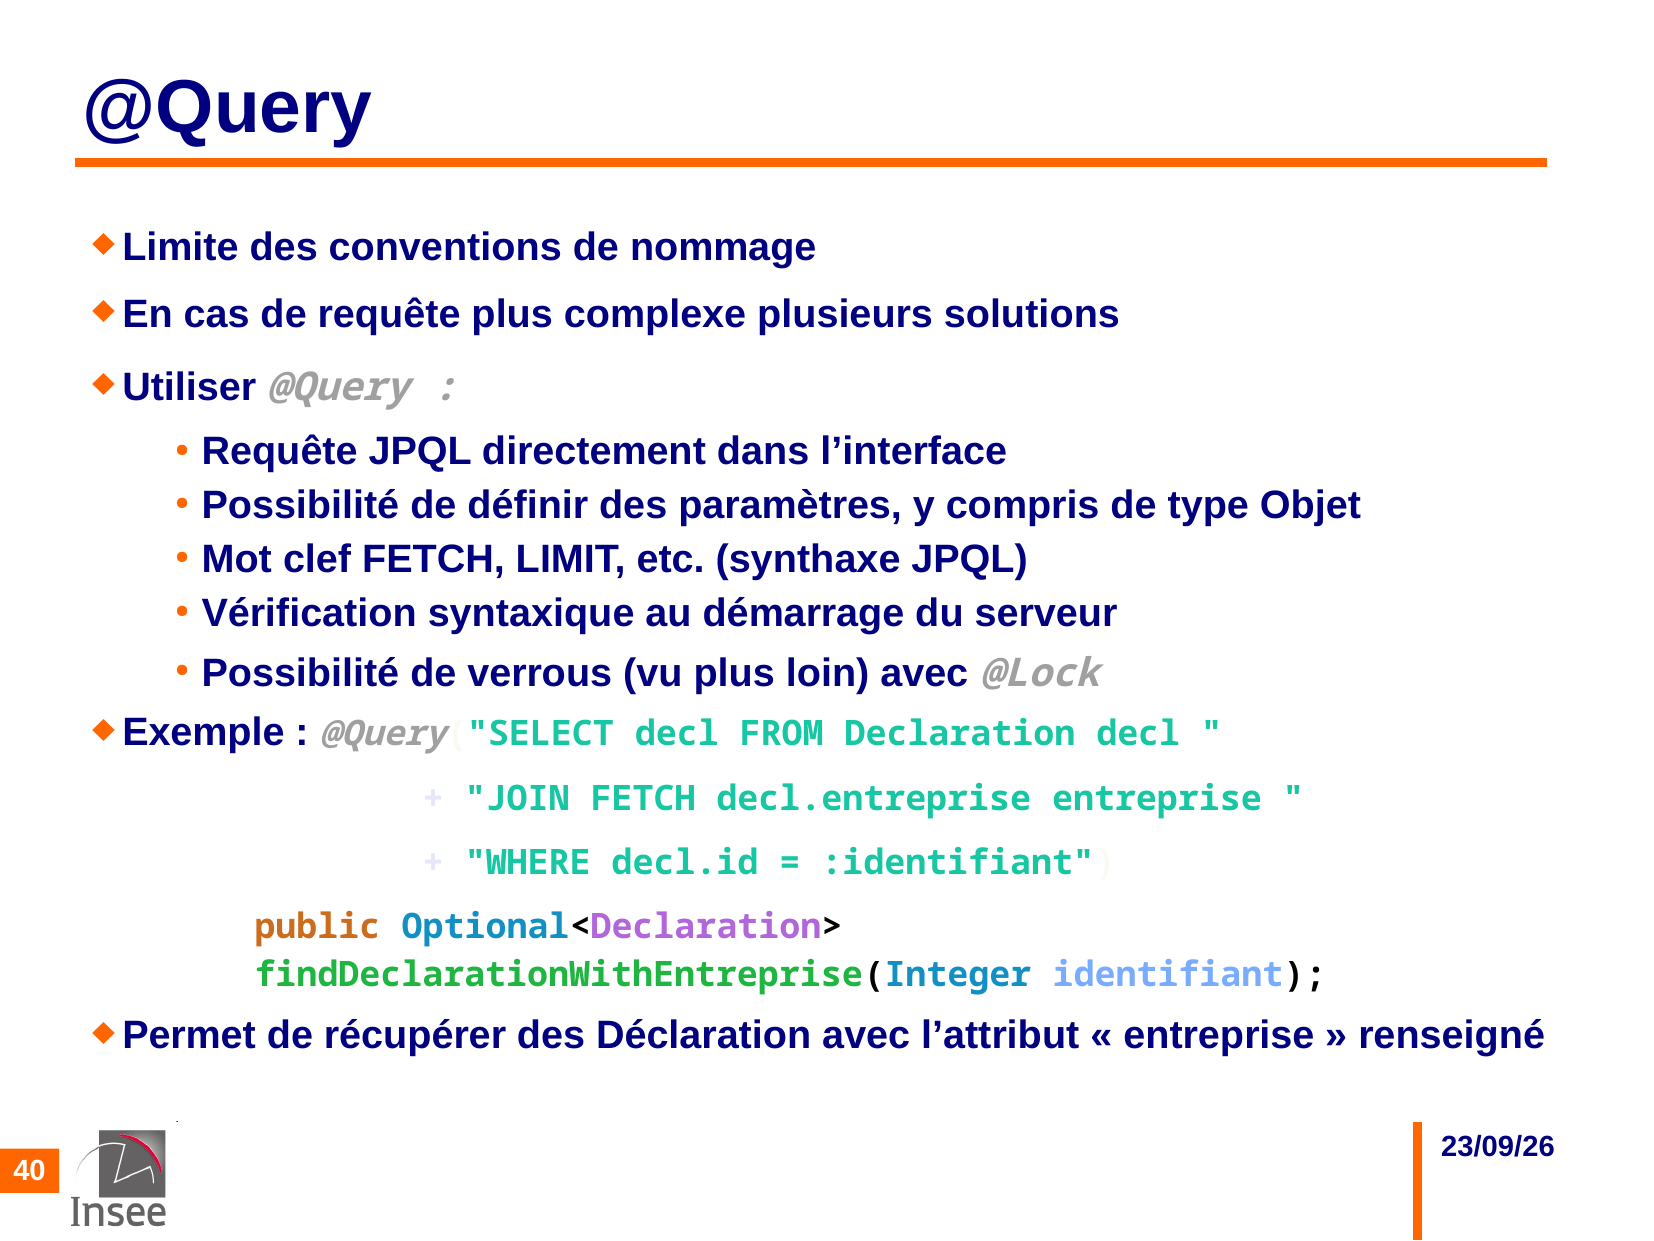

# @Query
Limite des conventions de nommage
En cas de requête plus complexe plusieurs solutions
Utiliser @Query :
Requête JPQL directement dans l’interface
Possibilité de définir des paramètres, y compris de type Objet
Mot clef FETCH, LIMIT, etc. (synthaxe JPQL)
Vérification syntaxique au démarrage du serveur
Possibilité de verrous (vu plus loin) avec @Lock
Exemple : @Query("SELECT decl FROM Declaration decl "
 + "JOIN FETCH decl.entreprise entreprise "
 + "WHERE decl.id = :identifiant")
public Optional<Declaration> findDeclarationWithEntreprise(Integer identifiant);
Permet de récupérer des Déclaration avec l’attribut « entreprise » renseigné
40